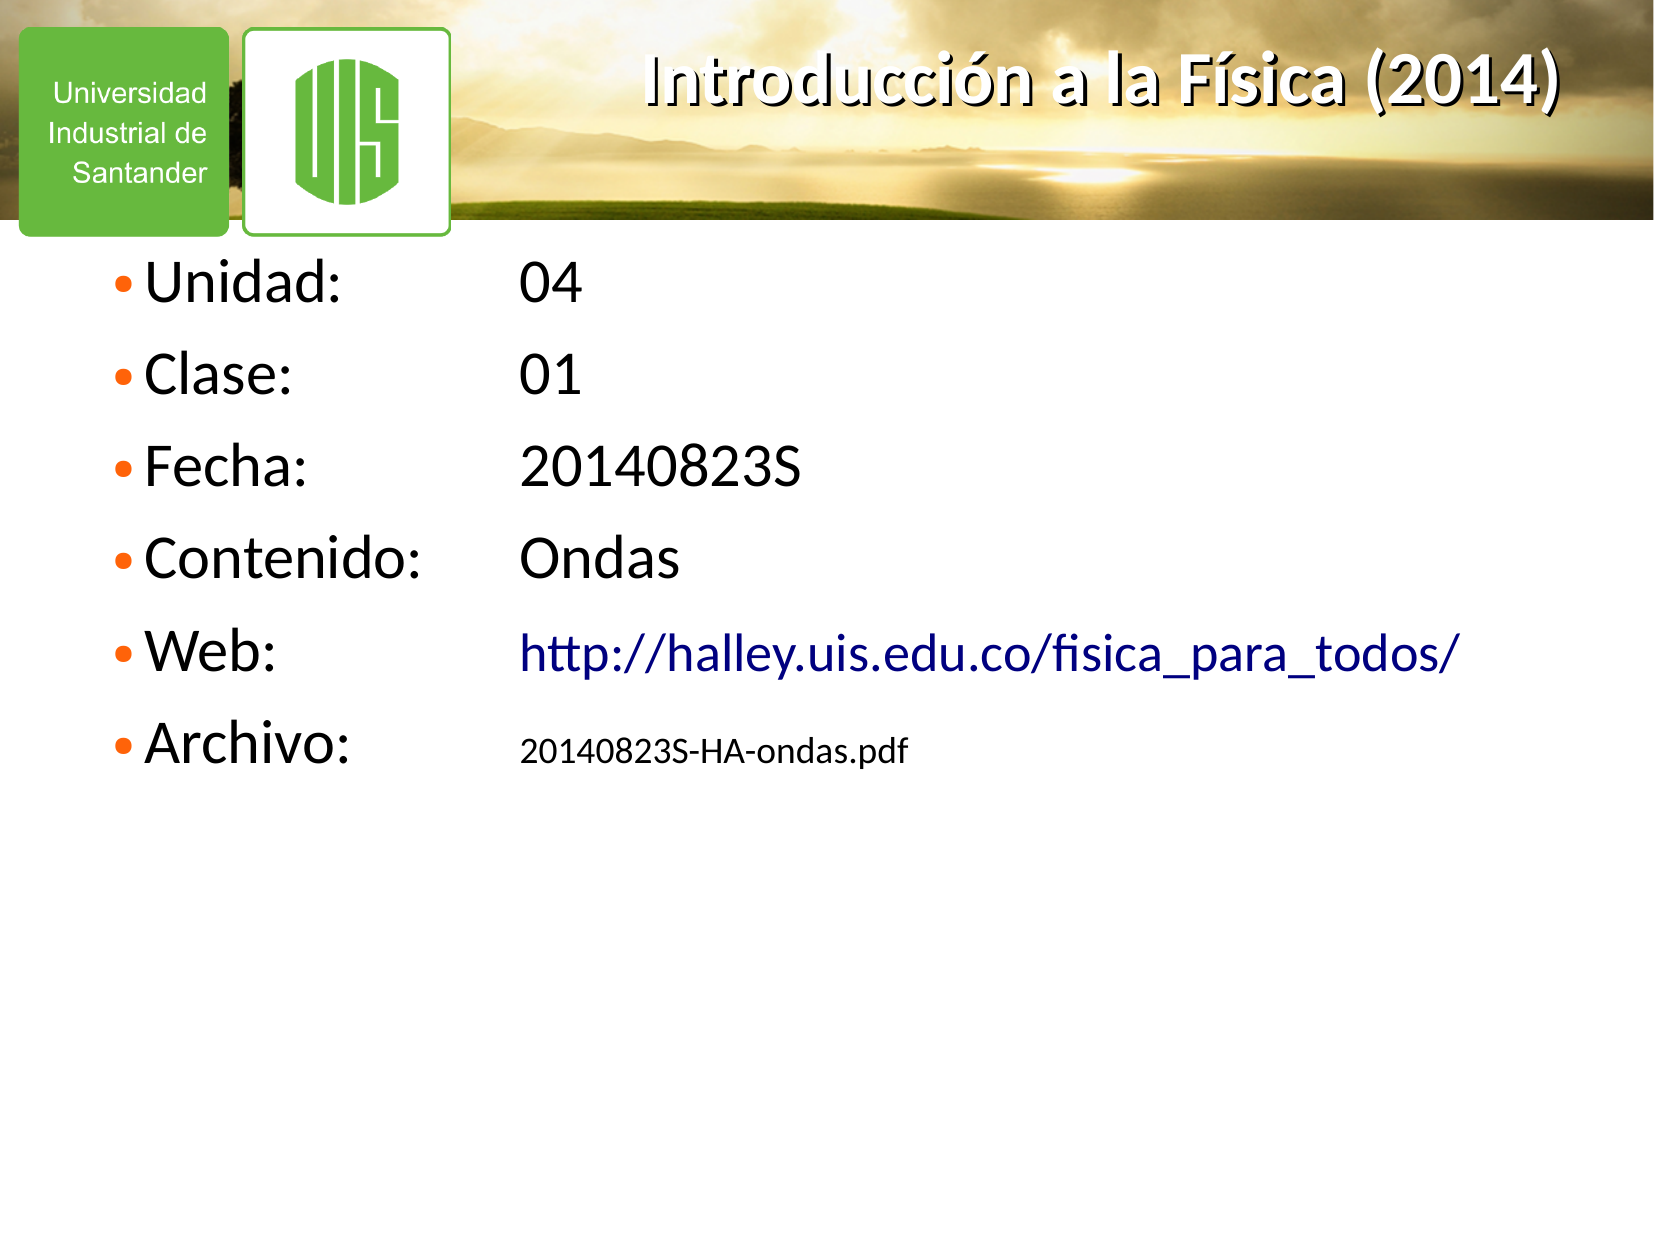

# Introducción a la Física (2014)
Unidad:			04
Clase:				01
Fecha:			20140823S
Contenido:		Ondas
Web:				http://halley.uis.edu.co/fisica_para_todos/
Archivo:			20140823S-HA-ondas.pdf